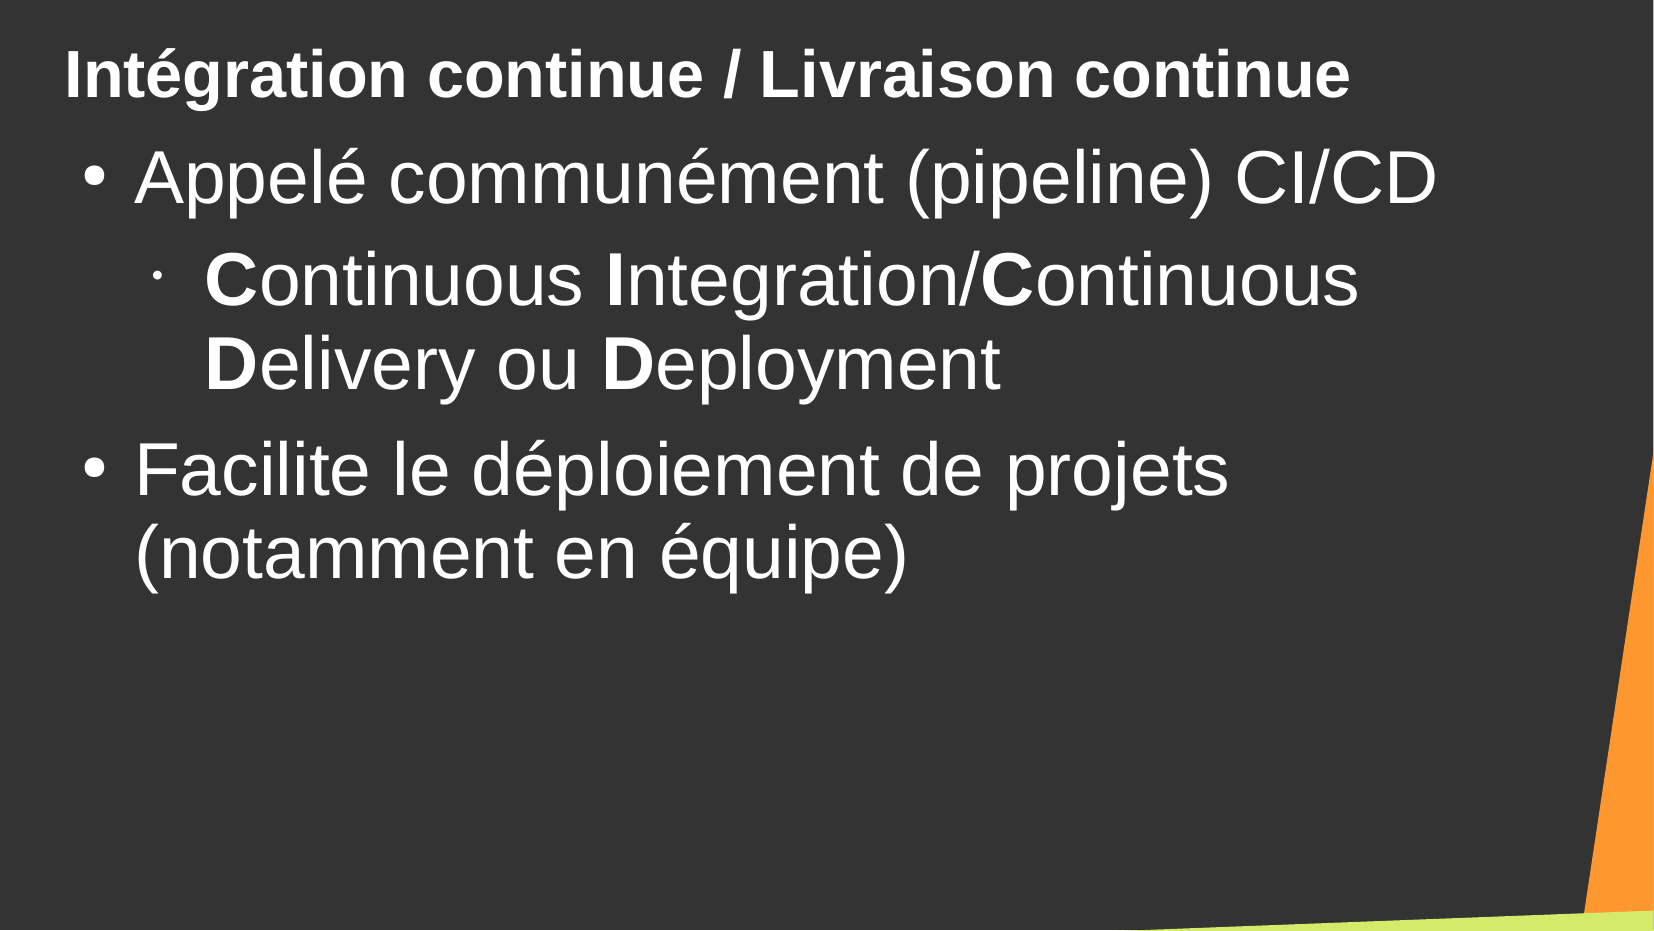

# Intégration continue / Livraison continue
Appelé communément (pipeline) CI/CD
Continuous Integration/Continuous Delivery ou Deployment
Facilite le déploiement de projets (notamment en équipe)